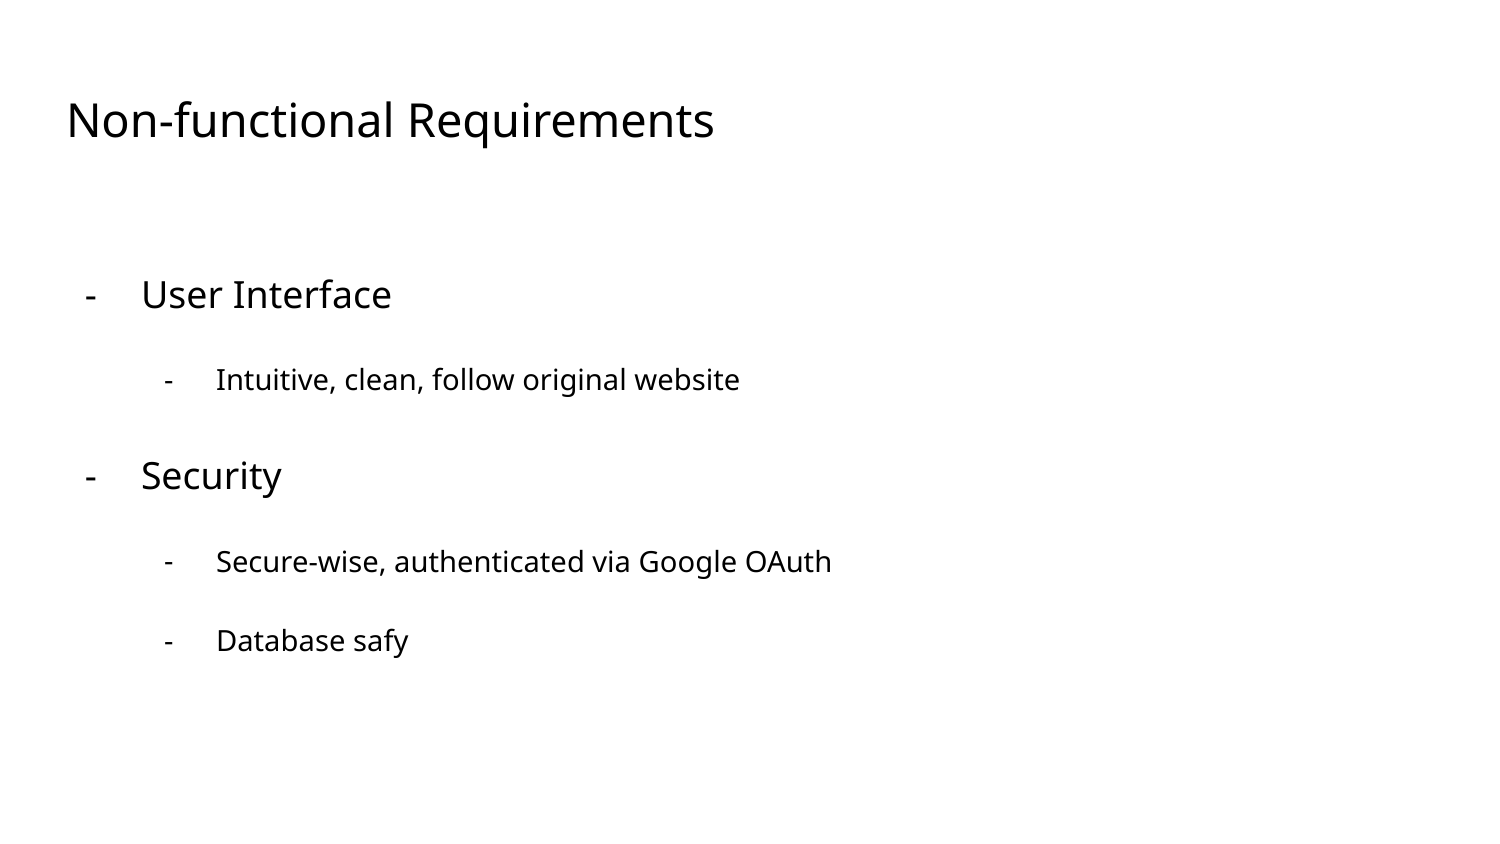

# Non-functional Requirements
User Interface
Intuitive, clean, follow original website
Security
Secure-wise, authenticated via Google OAuth
Database safy